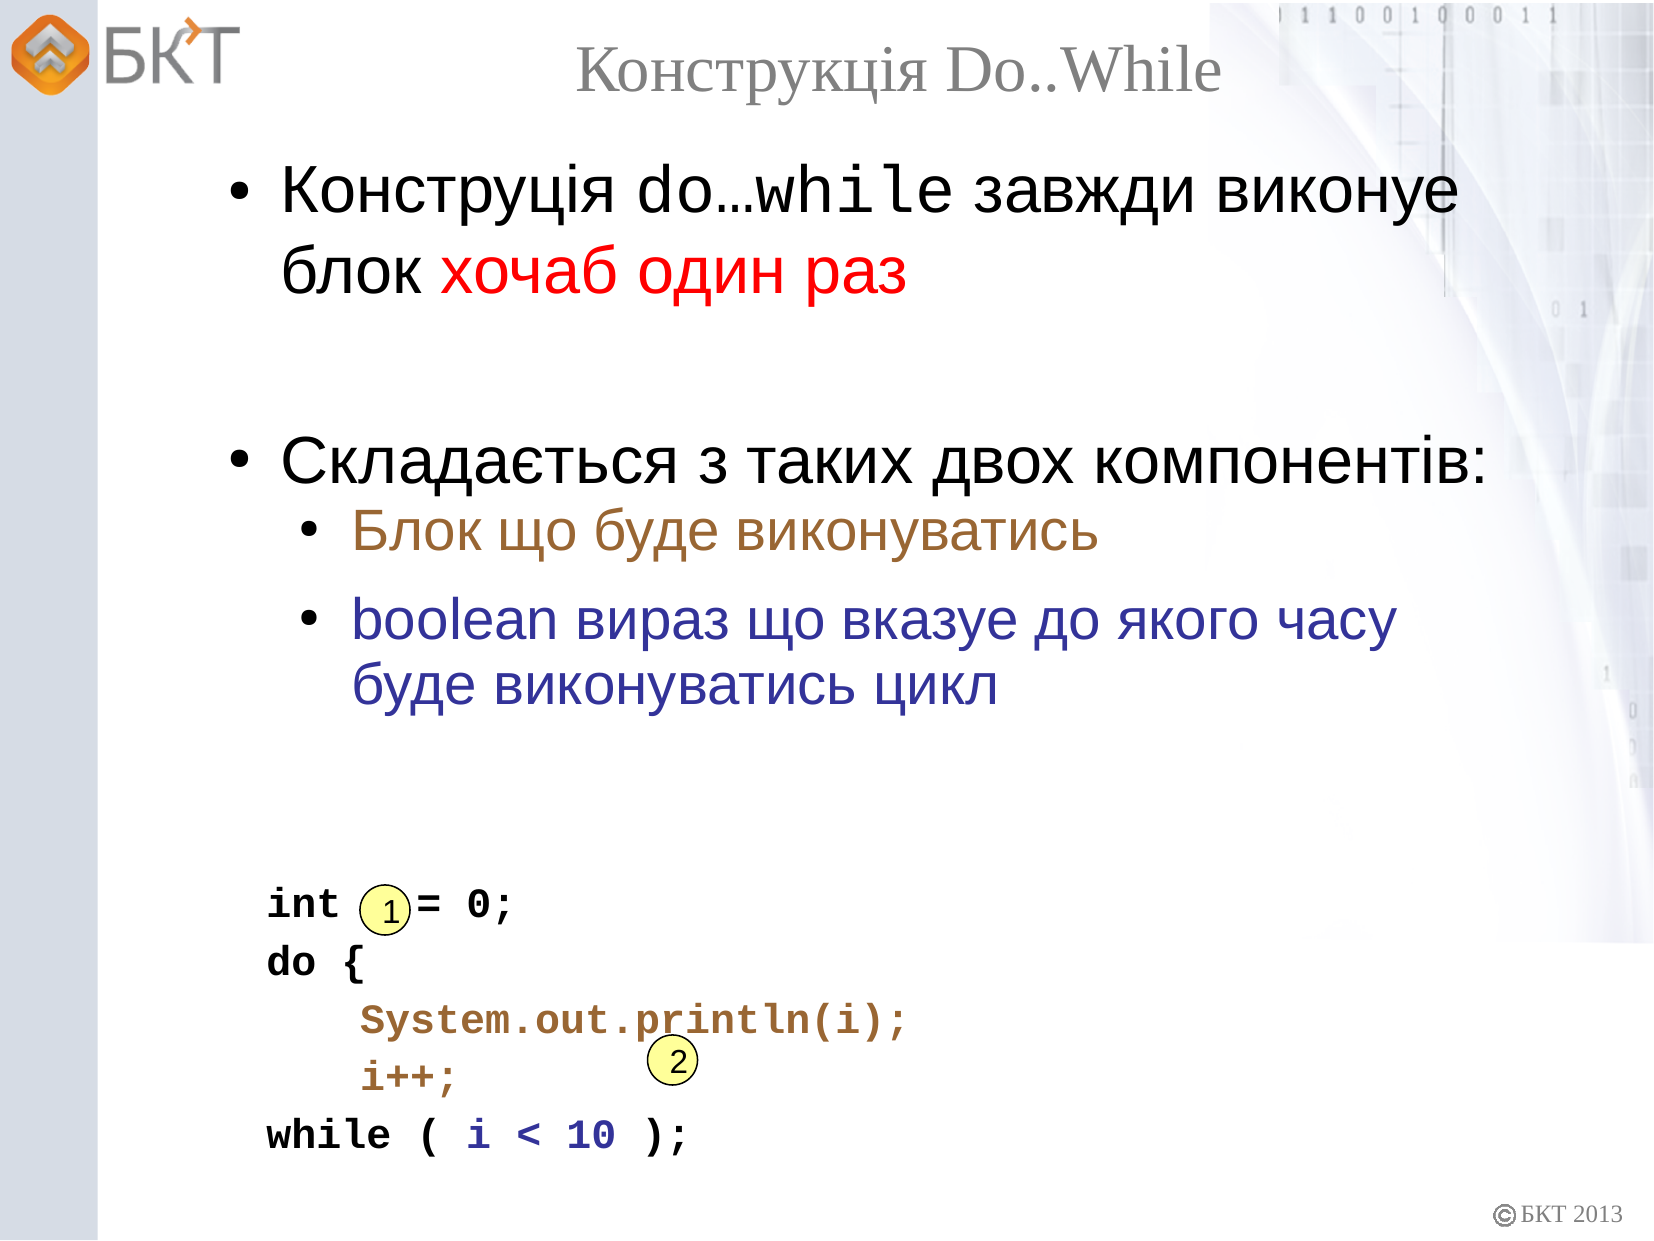

Конструкція Do..While
# Конструція do…while завжди виконуе блок хочаб один раз
Складається з таких двох компонентів:
Блок що буде виконуватись
boolean вираз що вказуе до якого часу буде виконуватись цикл
	int i = 0;
	do {
		System.out.println(i);
		i++;
	while ( i < 10 );
1
2
БКТ 2013